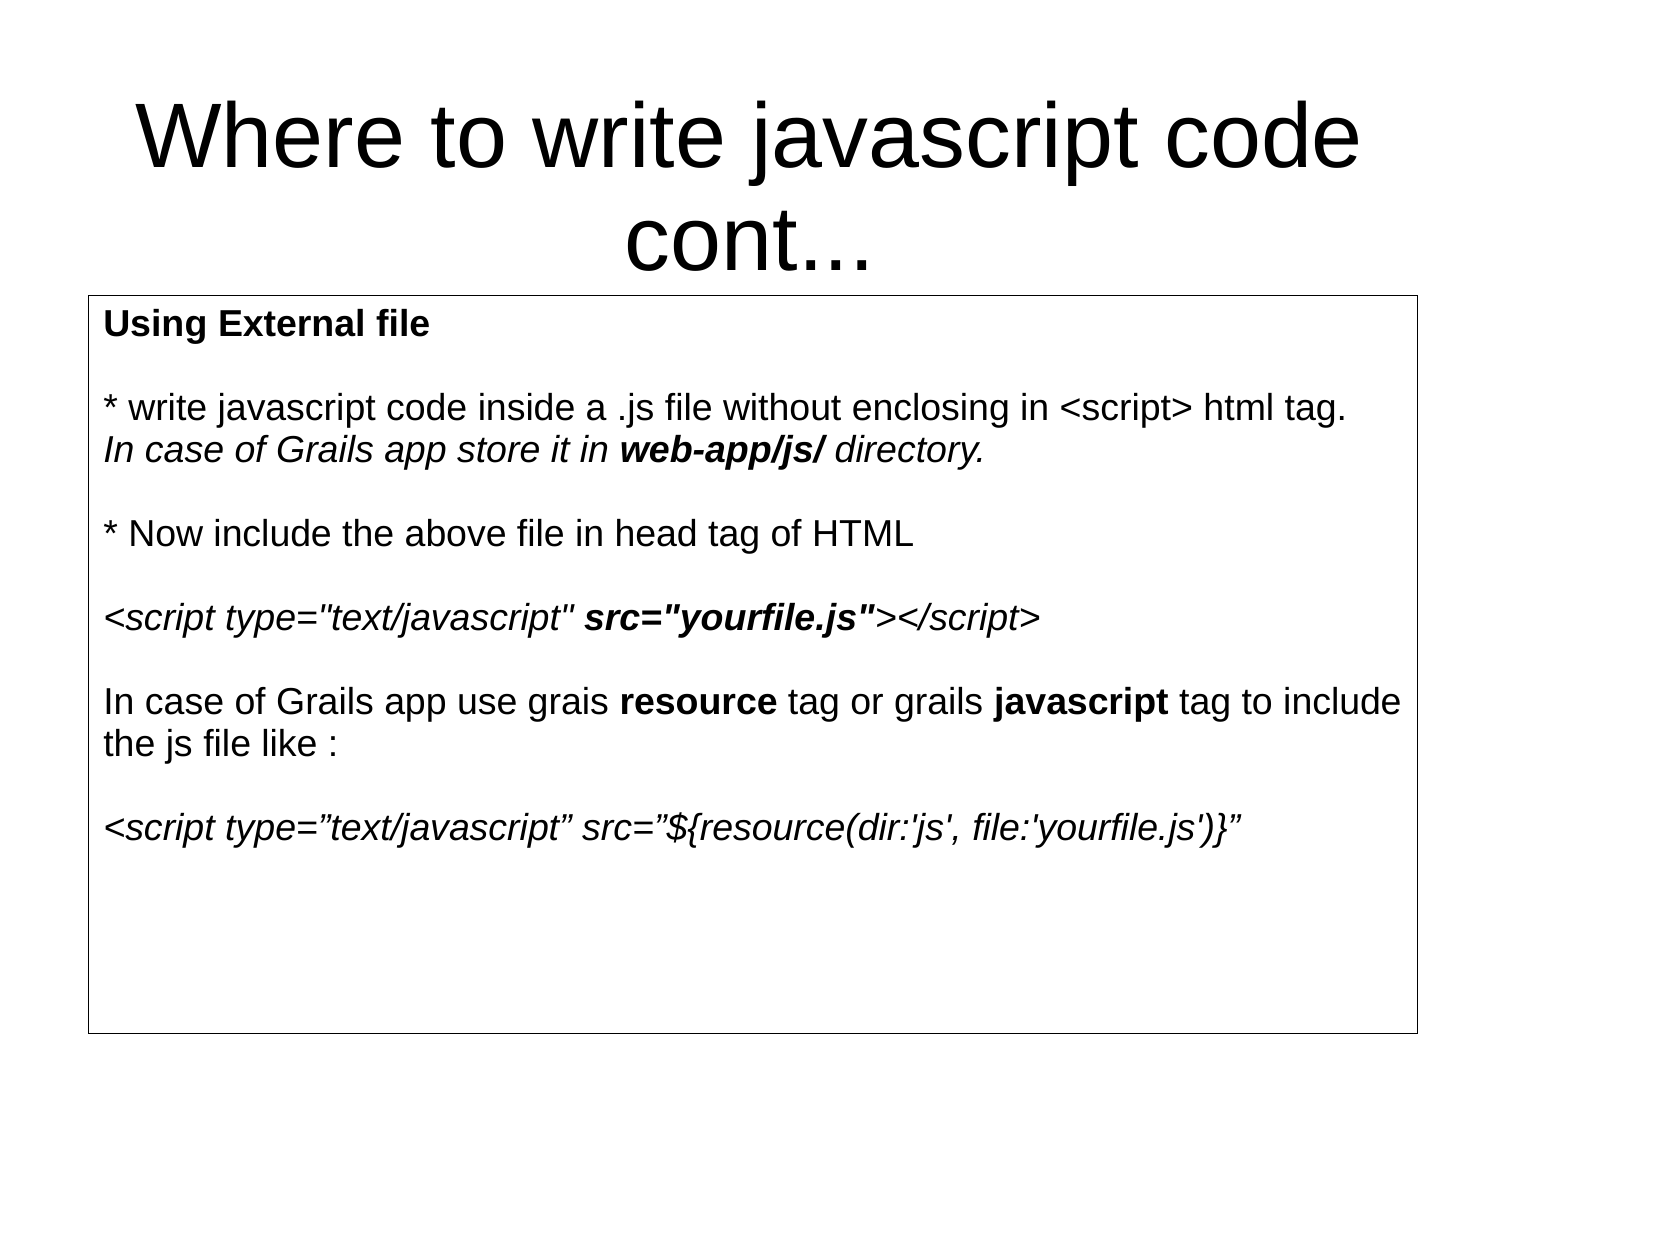

# Where to write javascript code cont...
Using External file
* write javascript code inside a .js file without enclosing in <script> html tag.
In case of Grails app store it in web-app/js/ directory.
* Now include the above file in head tag of HTML
<script type="text/javascript" src="yourfile.js"></script>
In case of Grails app use grais resource tag or grails javascript tag to include the js file like :
<script type=”text/javascript” src=”${resource(dir:'js', file:'yourfile.js')}”